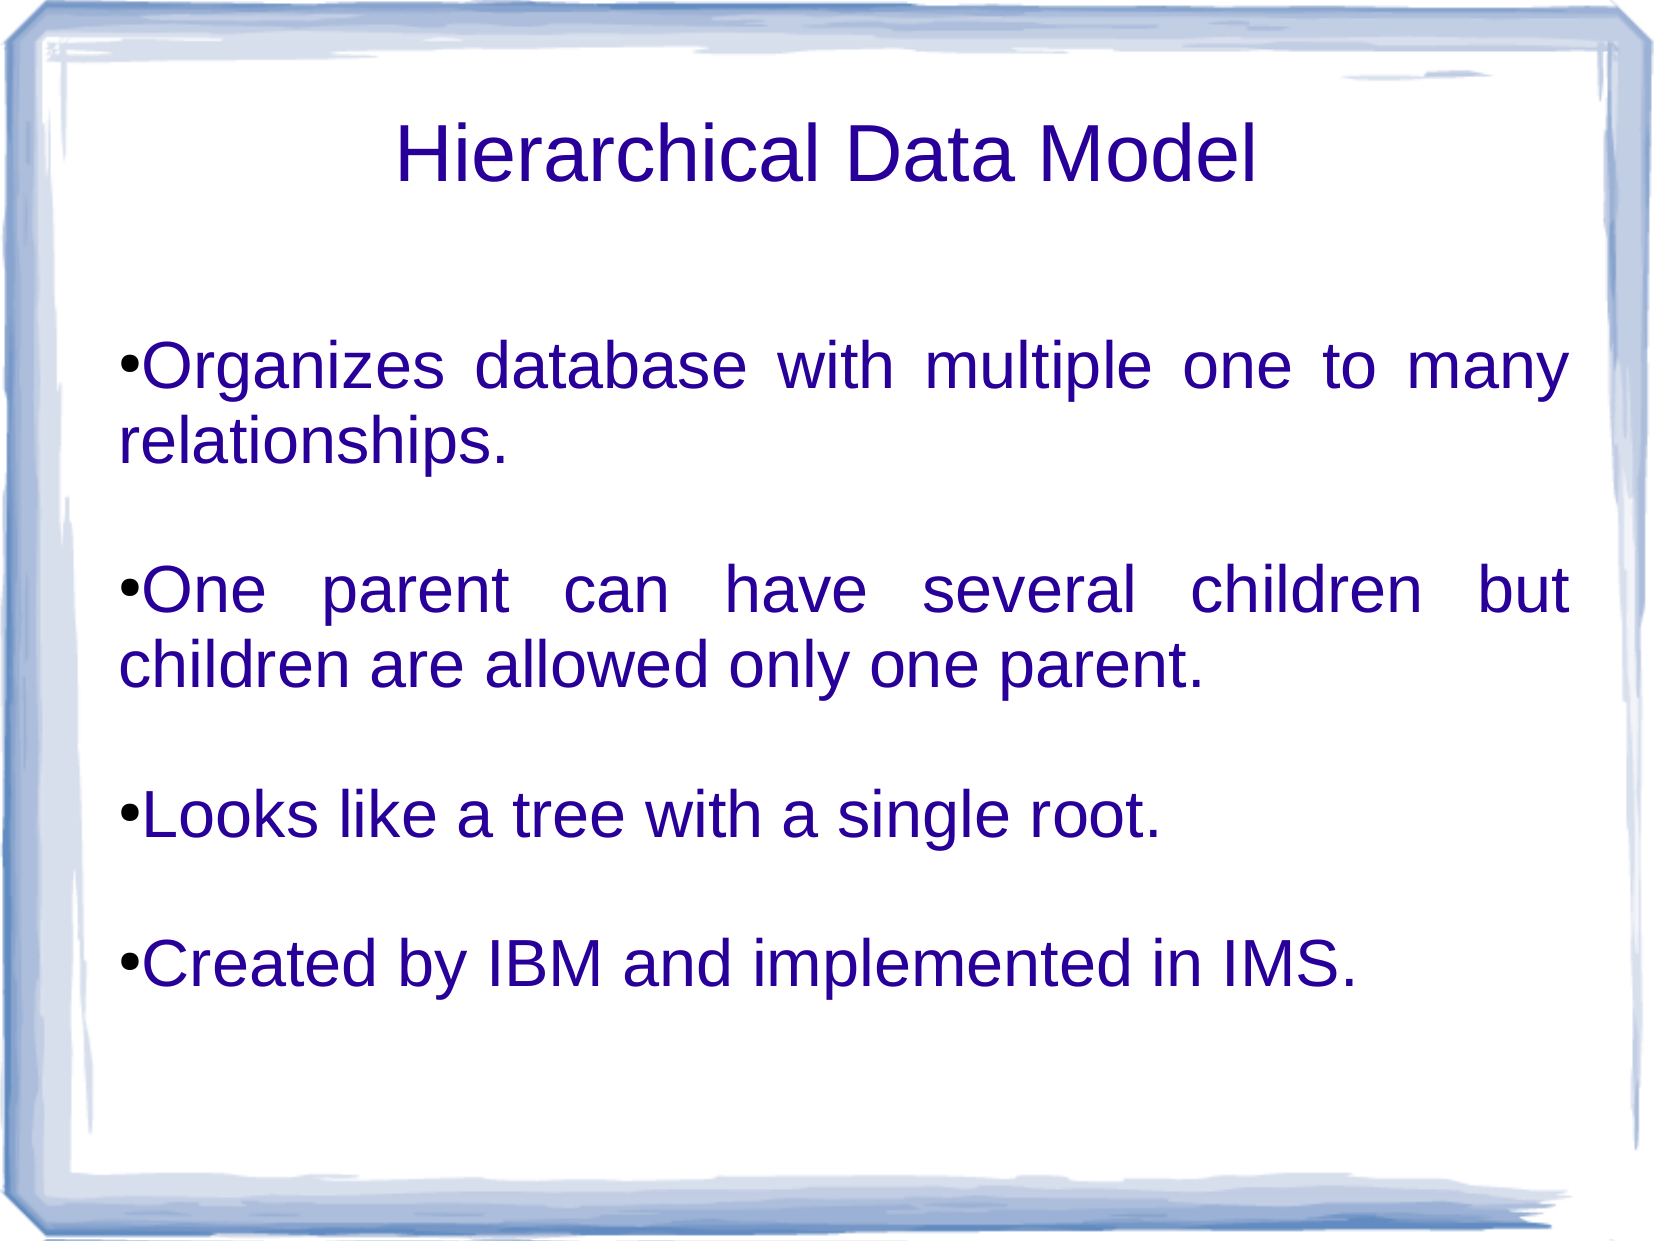

# Hierarchical Data Model
Organizes database with multiple one to many relationships.
One parent can have several children but children are allowed only one parent.
Looks like a tree with a single root.
Created by IBM and implemented in IMS.